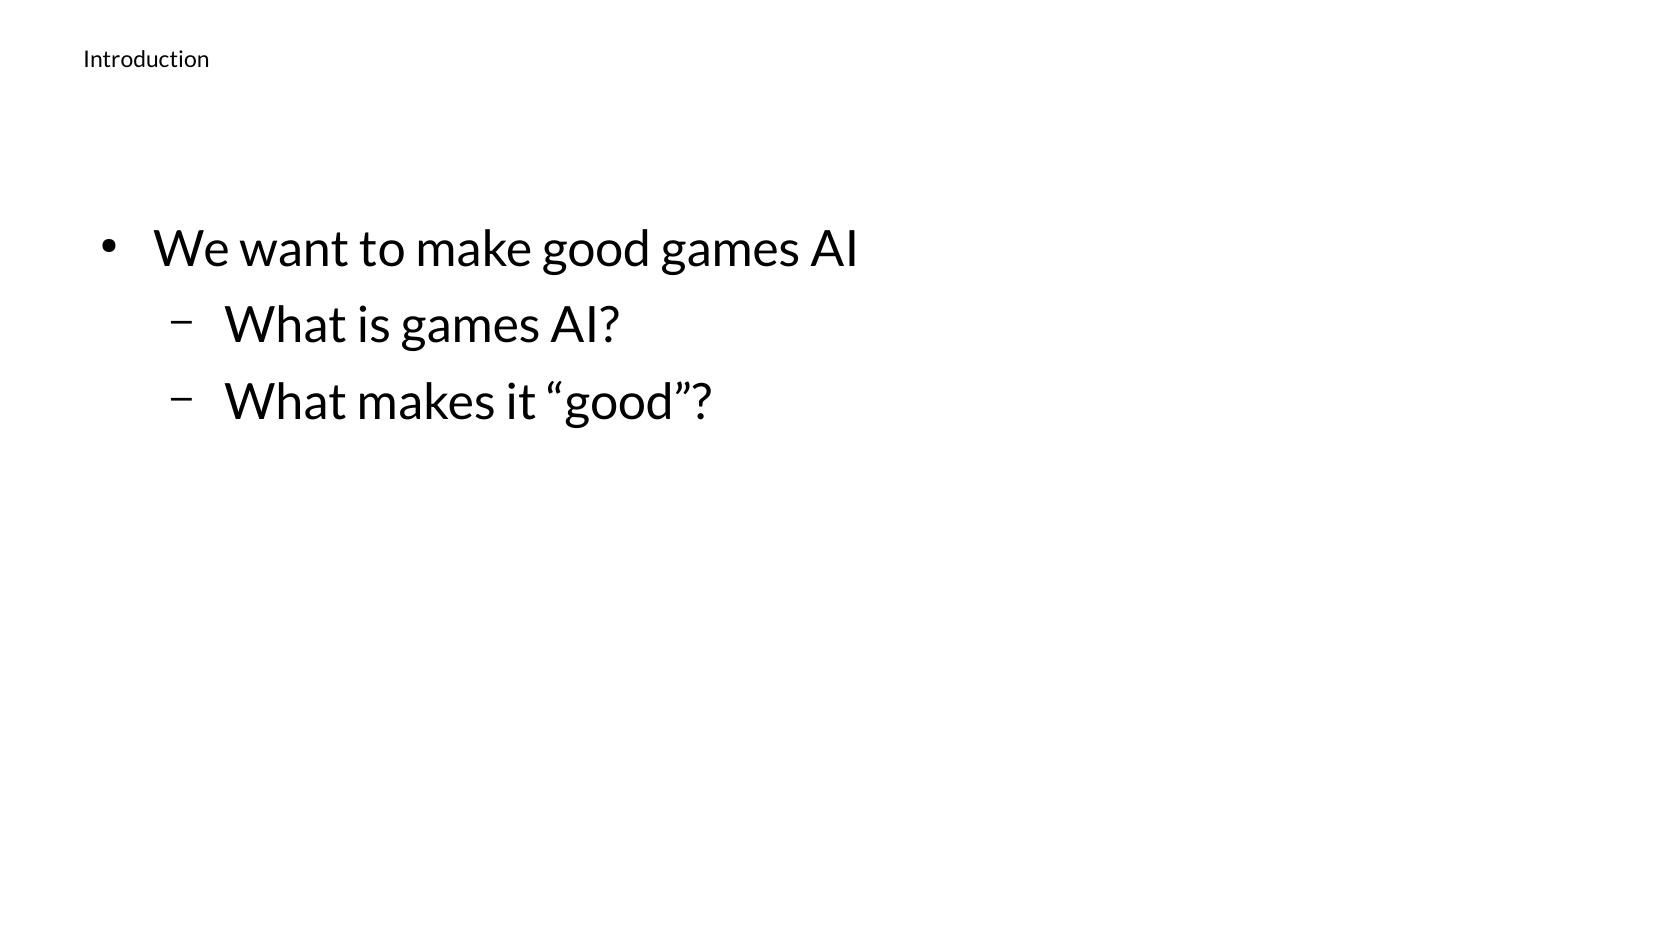

Introduction
# We want to make good games AI
What is games AI?
What makes it “good”?